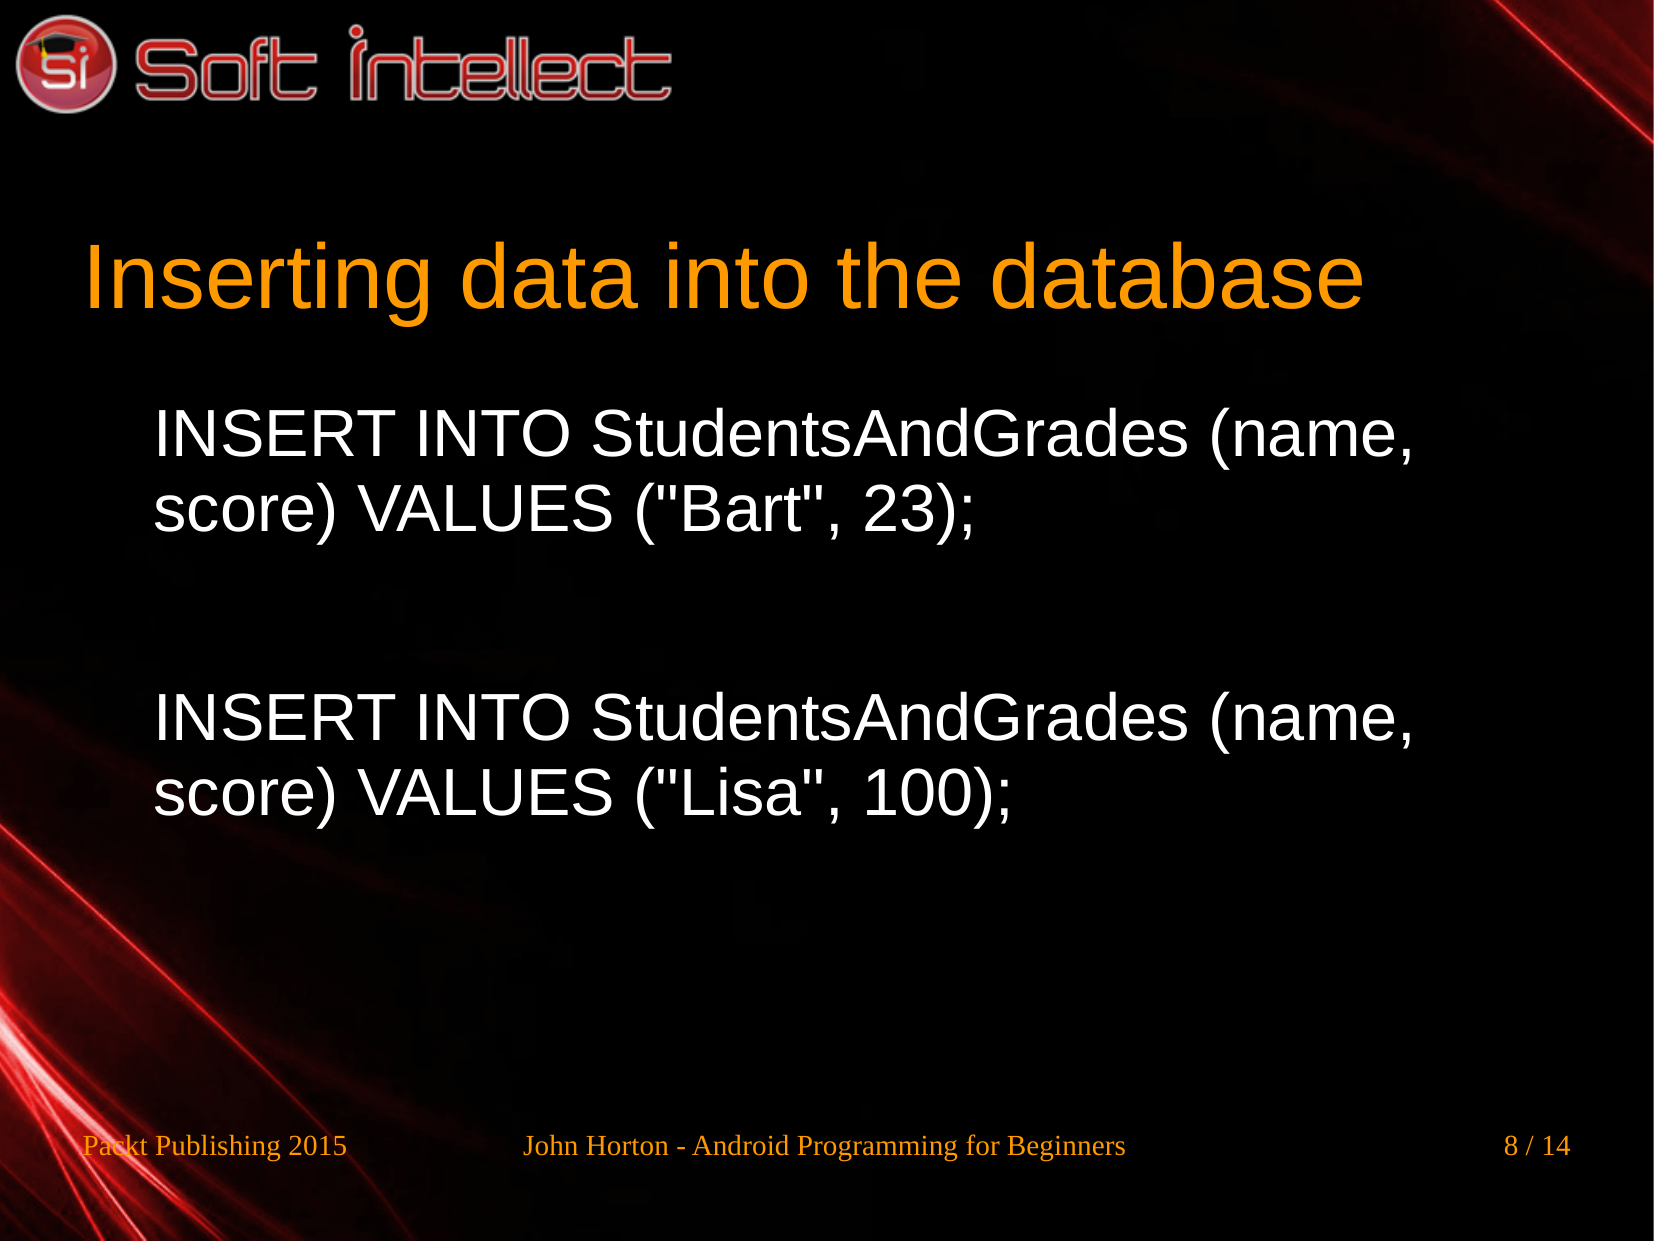

# Inserting data into the database
INSERT INTO StudentsAndGrades (name, score) VALUES ("Bart", 23);
INSERT INTO StudentsAndGrades (name, score) VALUES ("Lisa", 100);
Packt Publishing 2015
John Horton - Android Programming for Beginners
8